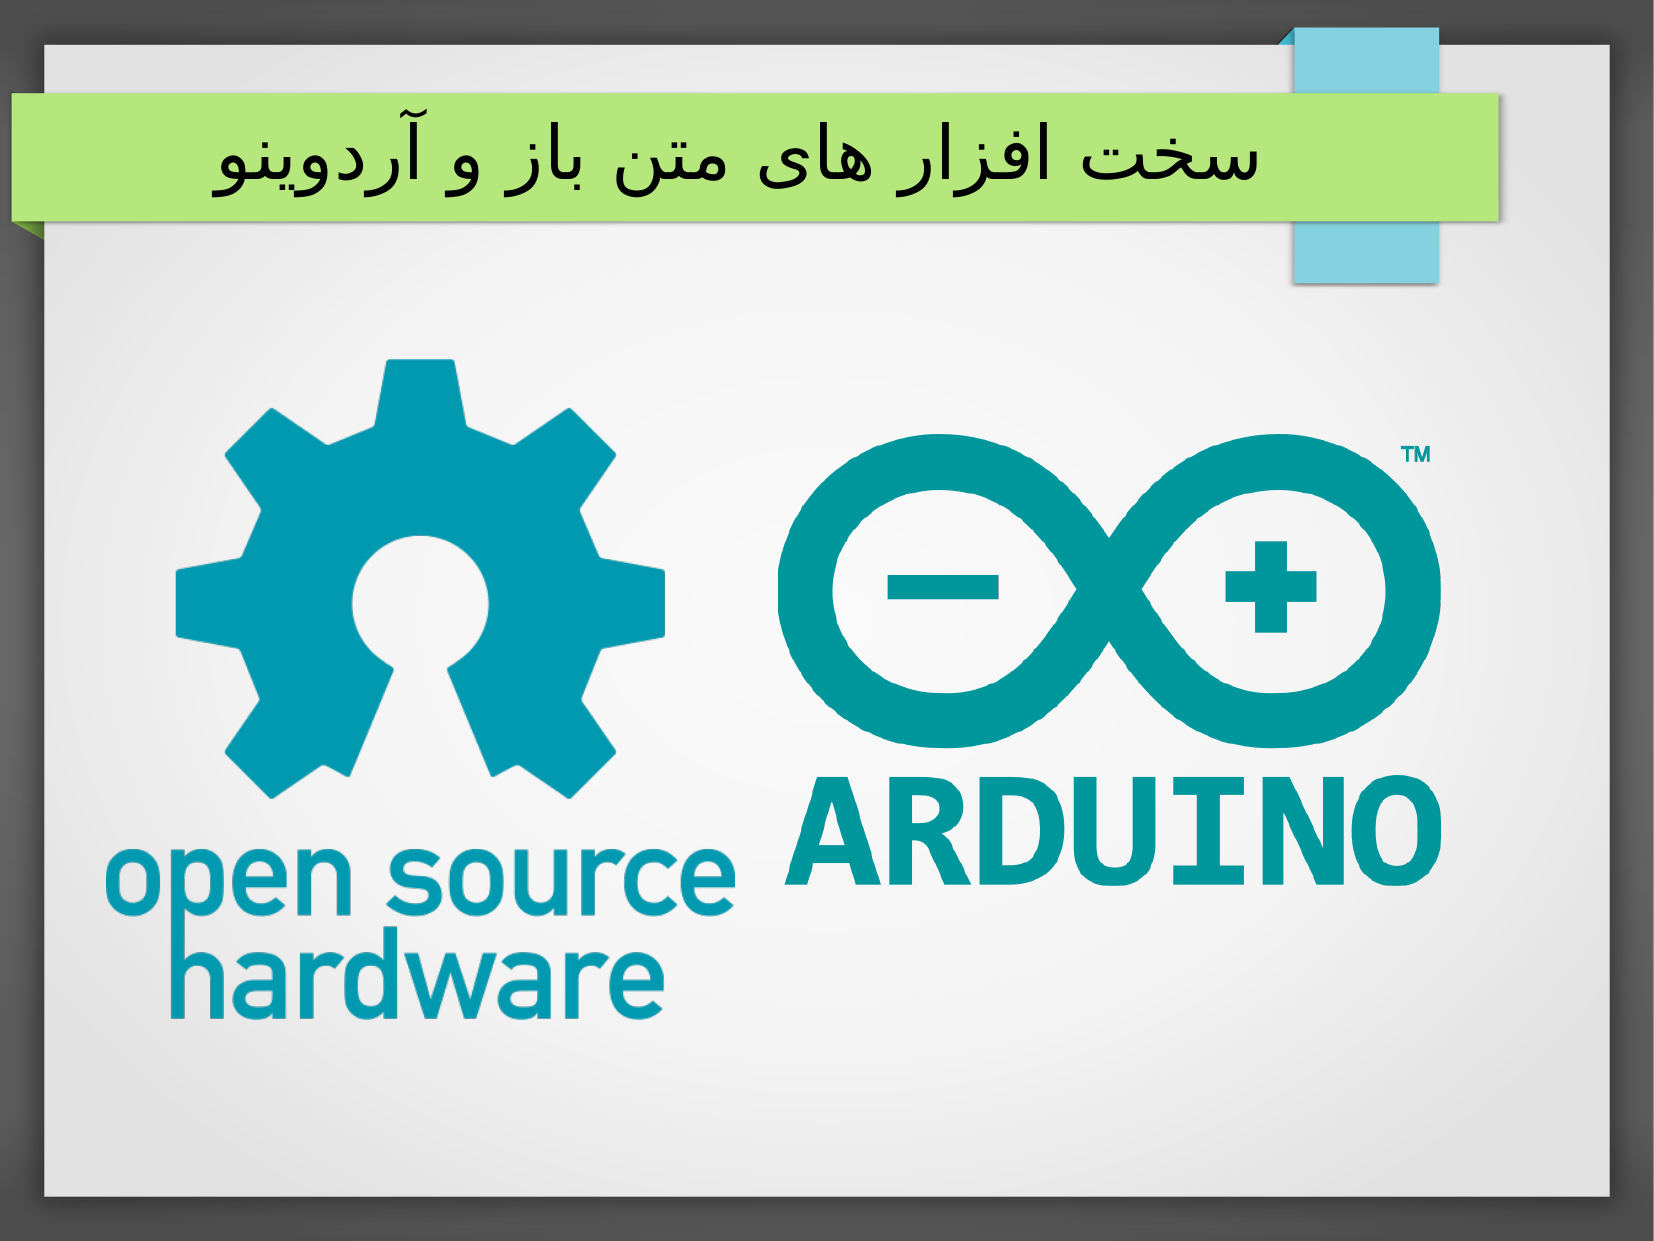

# سخت افزار های متن باز و آردوینو